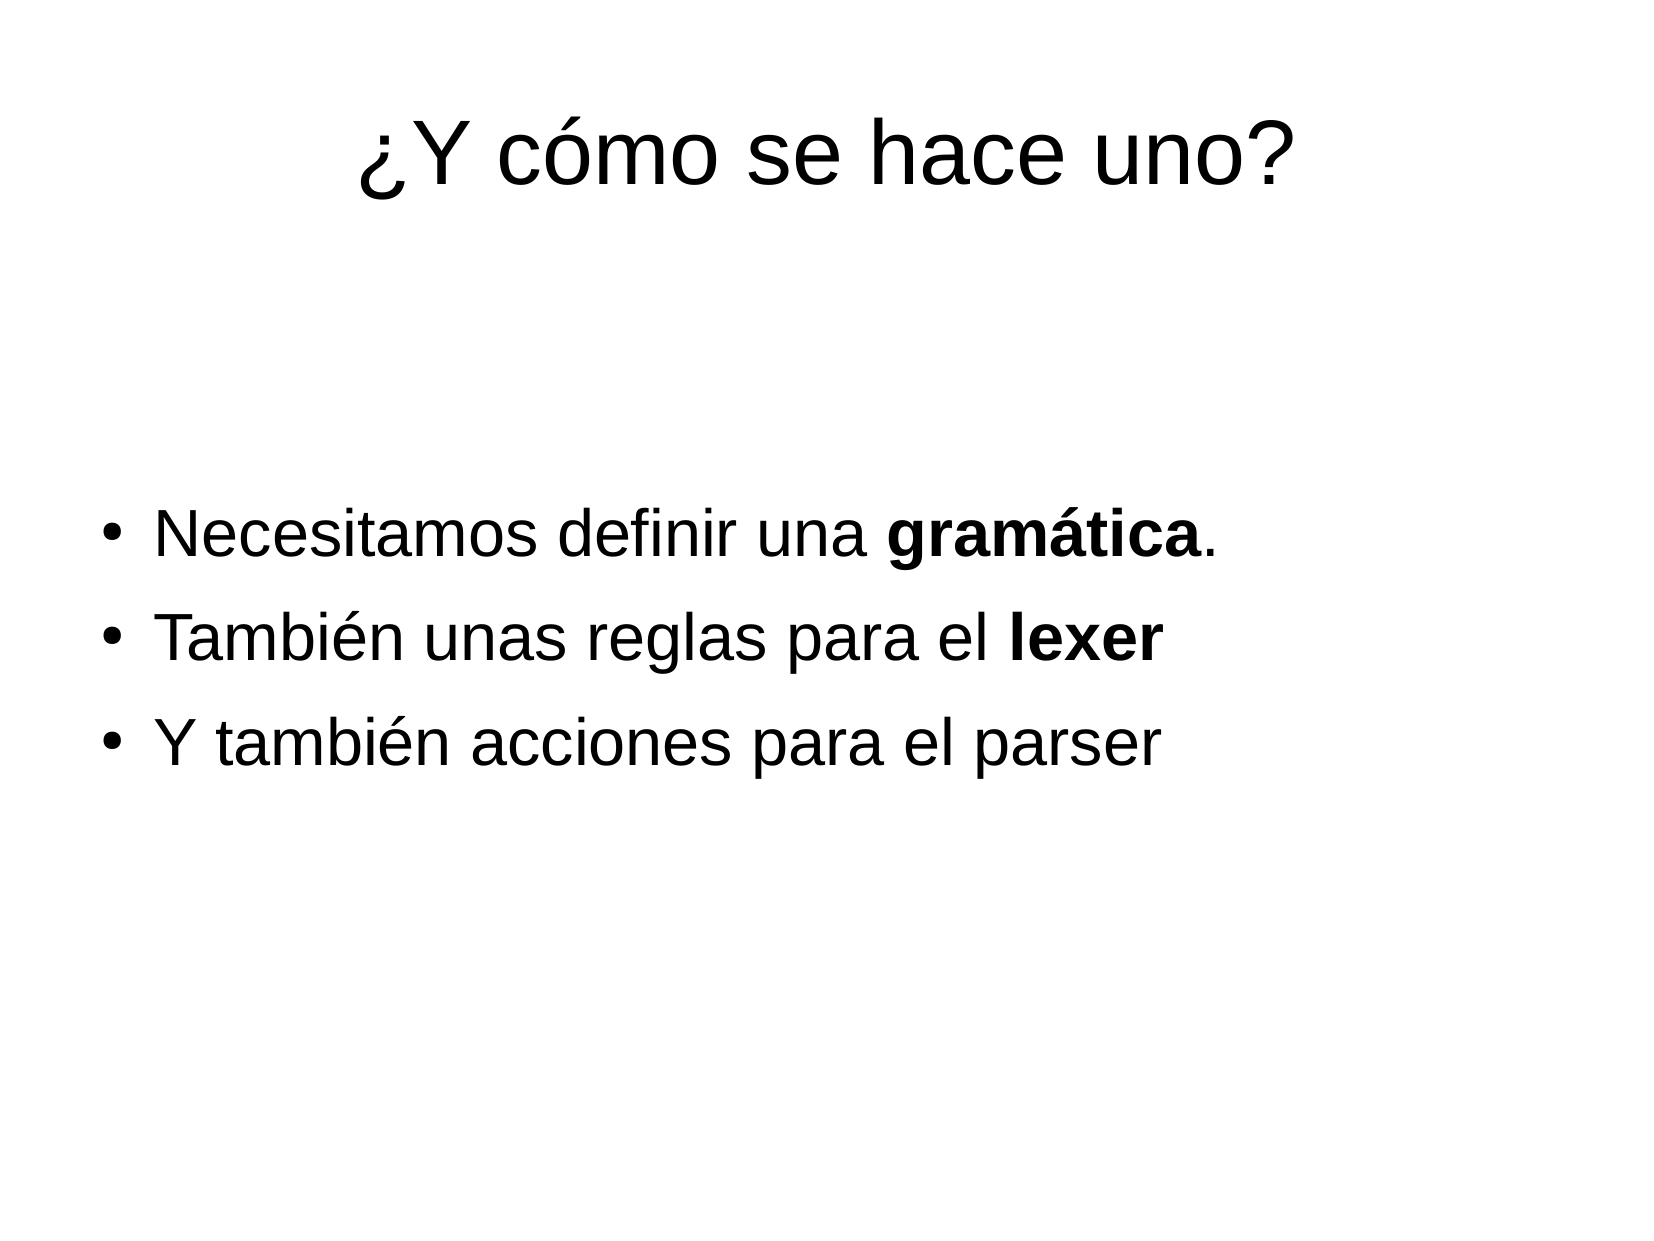

# ¿Y cómo se hace uno?
Necesitamos definir una gramática.
También unas reglas para el lexer
Y también acciones para el parser